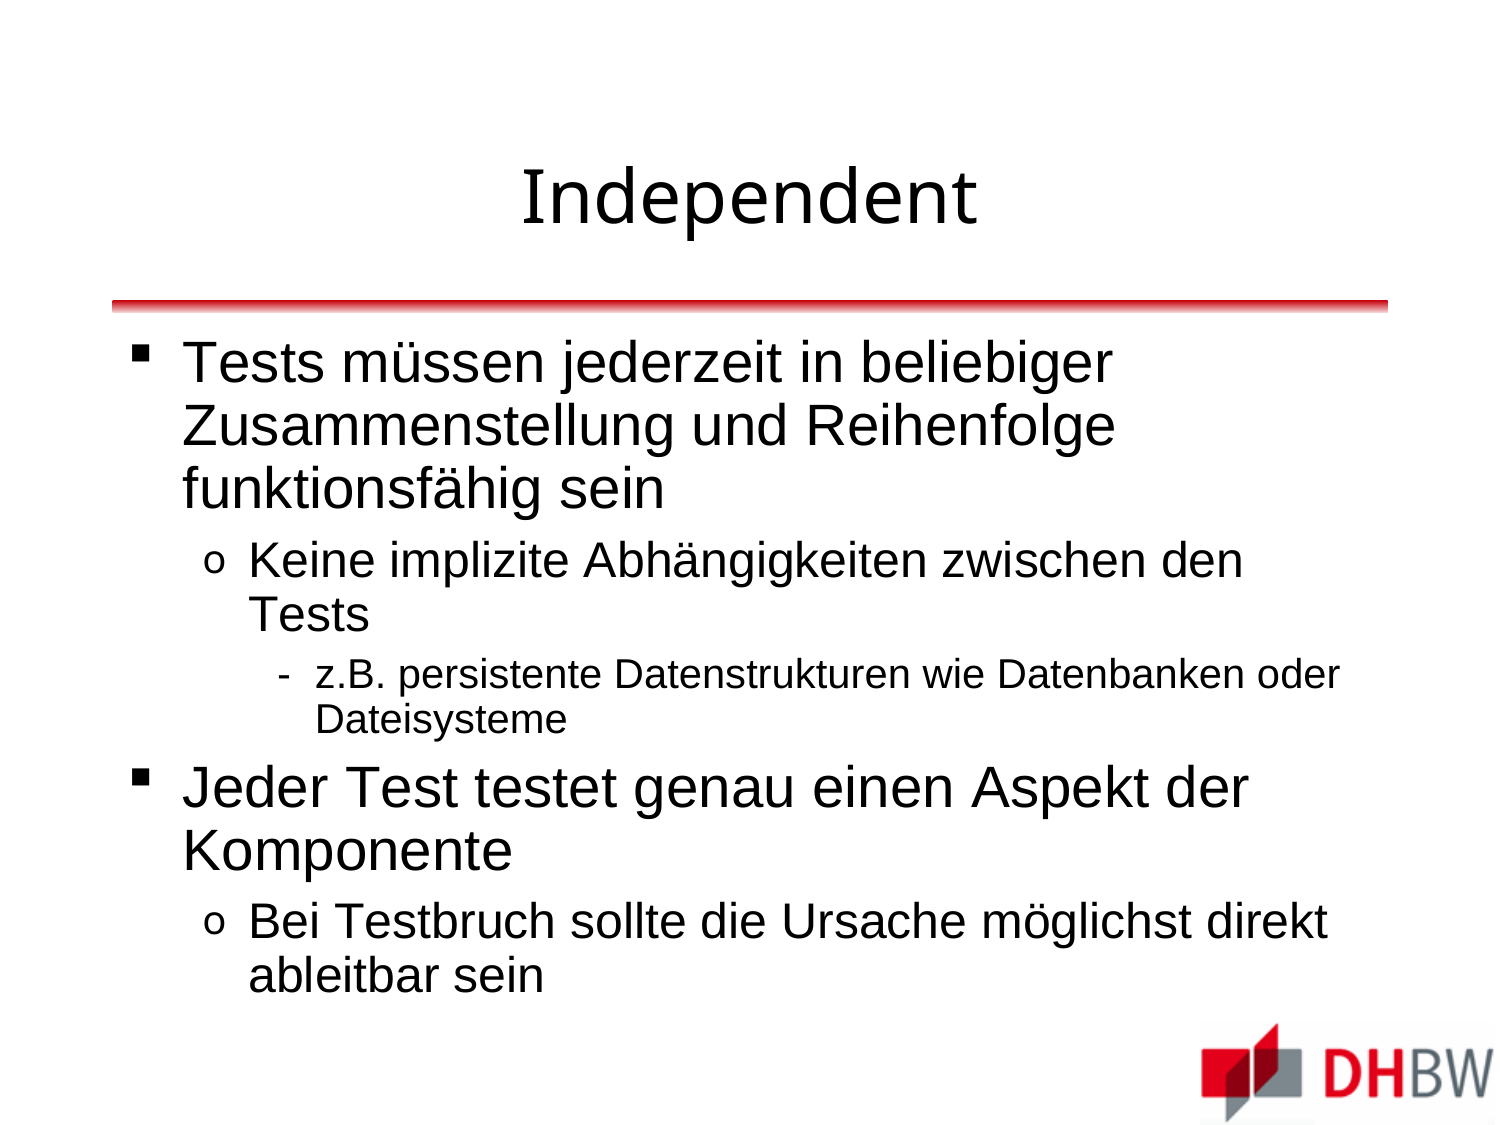

# Independent
Tests müssen jederzeit in beliebiger Zusammenstellung und Reihenfolge funktionsfähig sein
Keine implizite Abhängigkeiten zwischen den Tests
z.B. persistente Datenstrukturen wie Datenbanken oder Dateisysteme
Jeder Test testet genau einen Aspekt der Komponente
Bei Testbruch sollte die Ursache möglichst direkt ableitbar sein